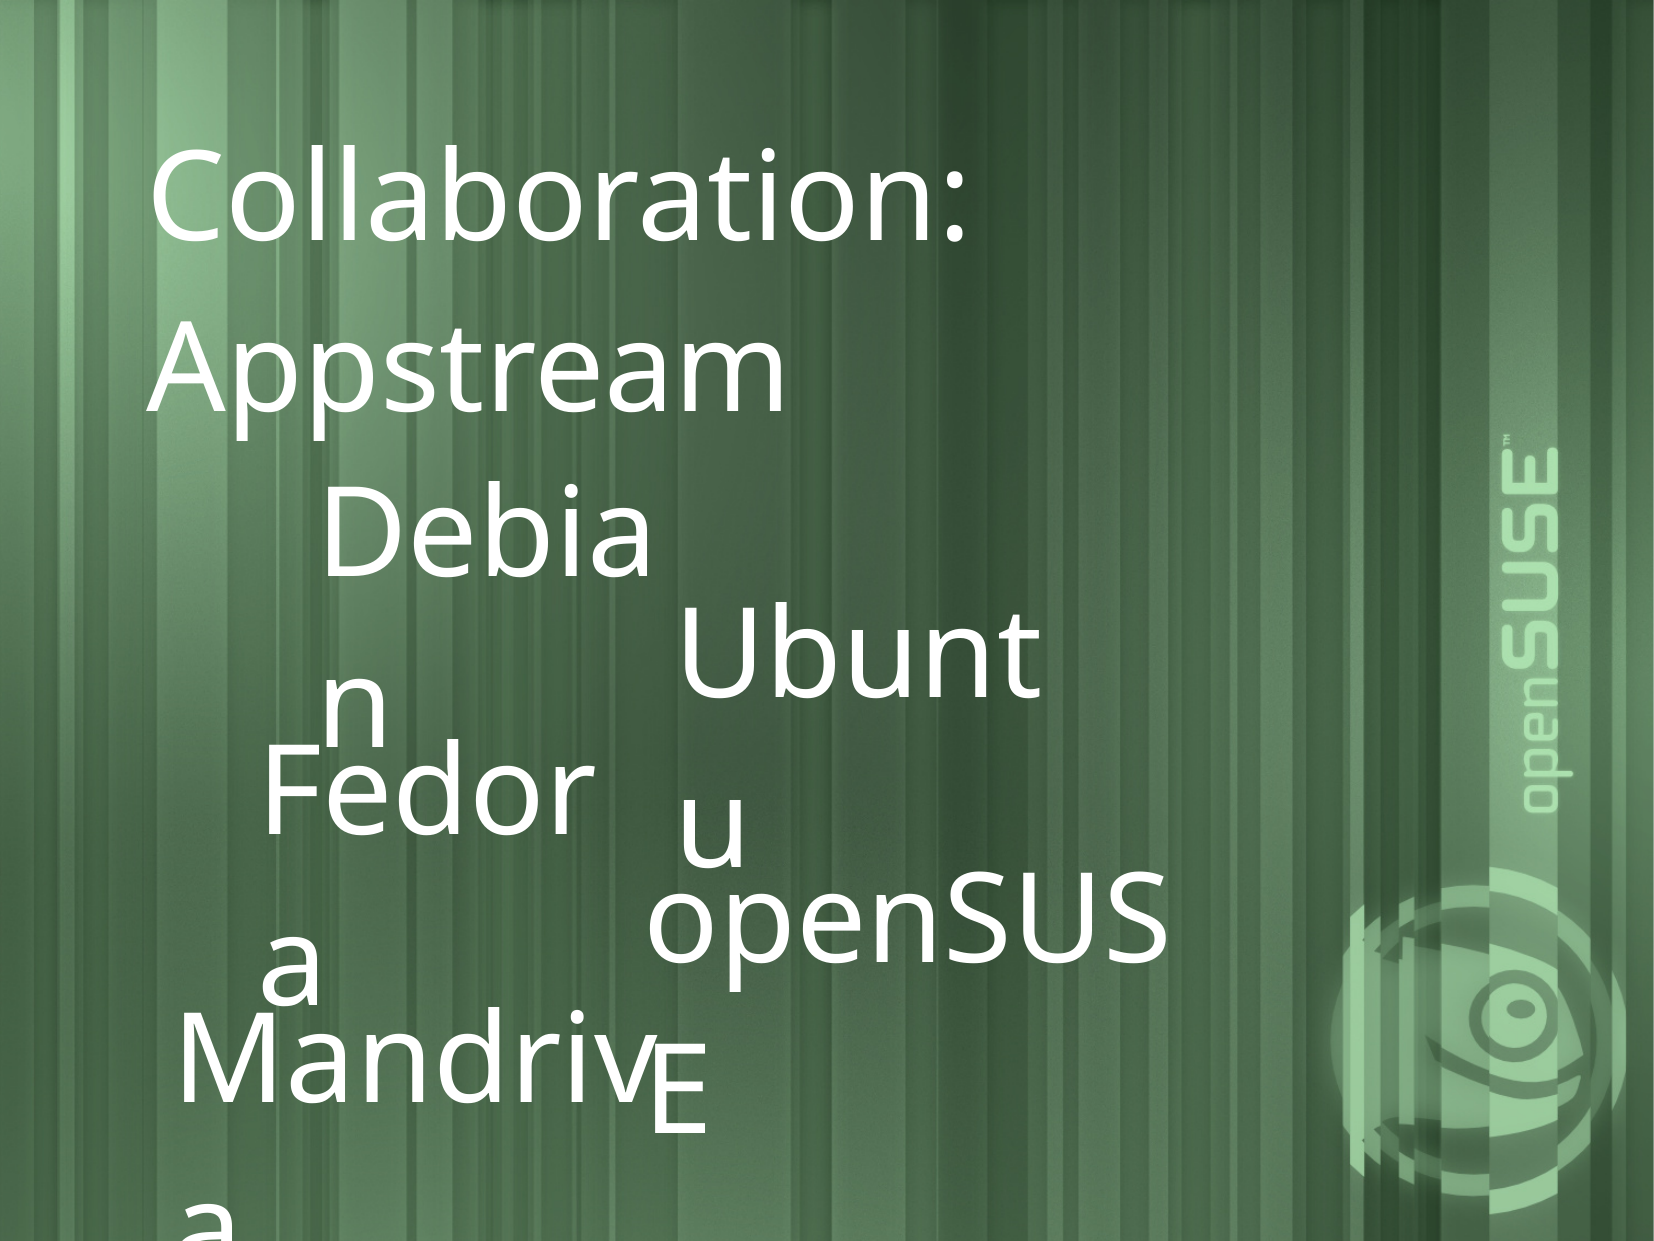

Collaboration: Appstream
Debian
Ubuntu
Fedora
openSUSE
Mandriva